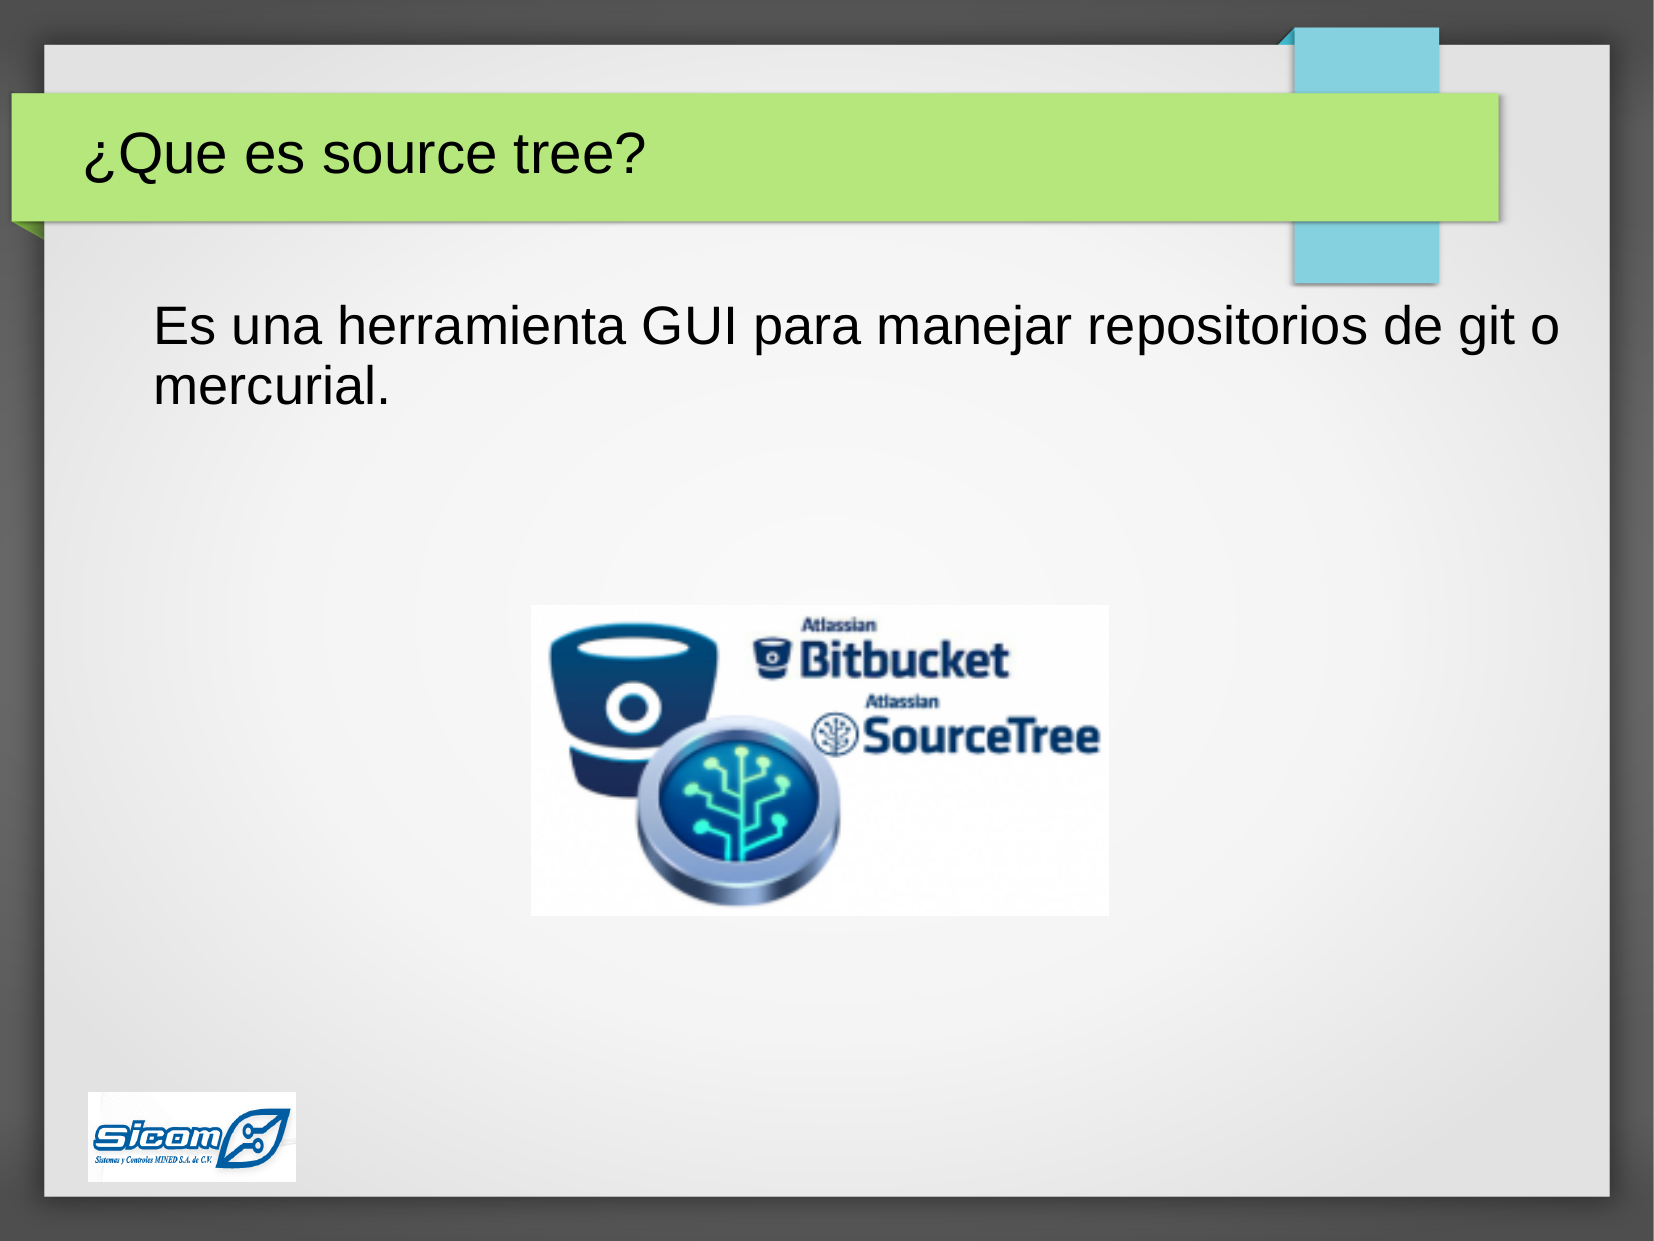

# ¿Que es source tree?
Es una herramienta GUI para manejar repositorios de git o mercurial.